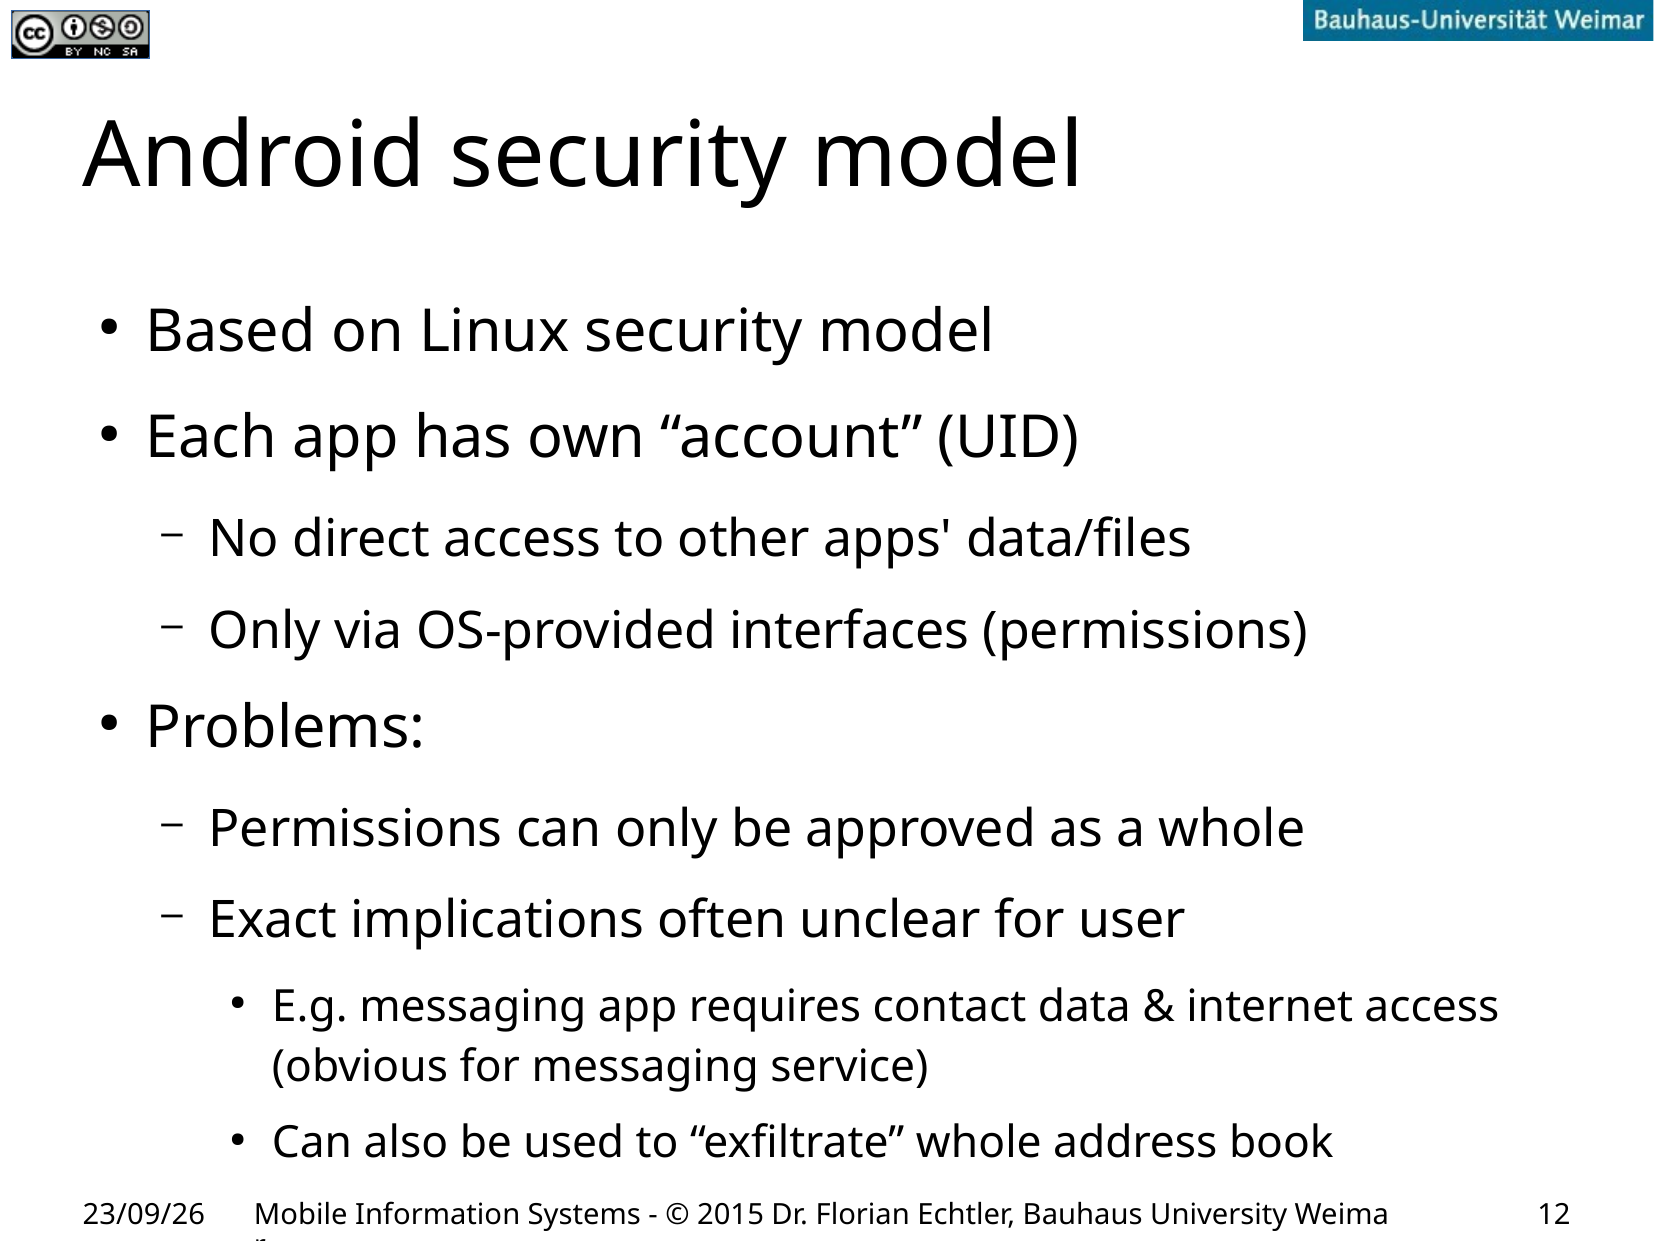

# Android security model
Based on Linux security model
Each app has own “account” (UID)
No direct access to other apps' data/files
Only via OS-provided interfaces (permissions)
Problems:
Permissions can only be approved as a whole
Exact implications often unclear for user
E.g. messaging app requires contact data & internet access (obvious for messaging service)
Can also be used to “exfiltrate” whole address book
Mobile Information Systems - © 2015 Dr. Florian Echtler, Bauhaus University Weimar
12